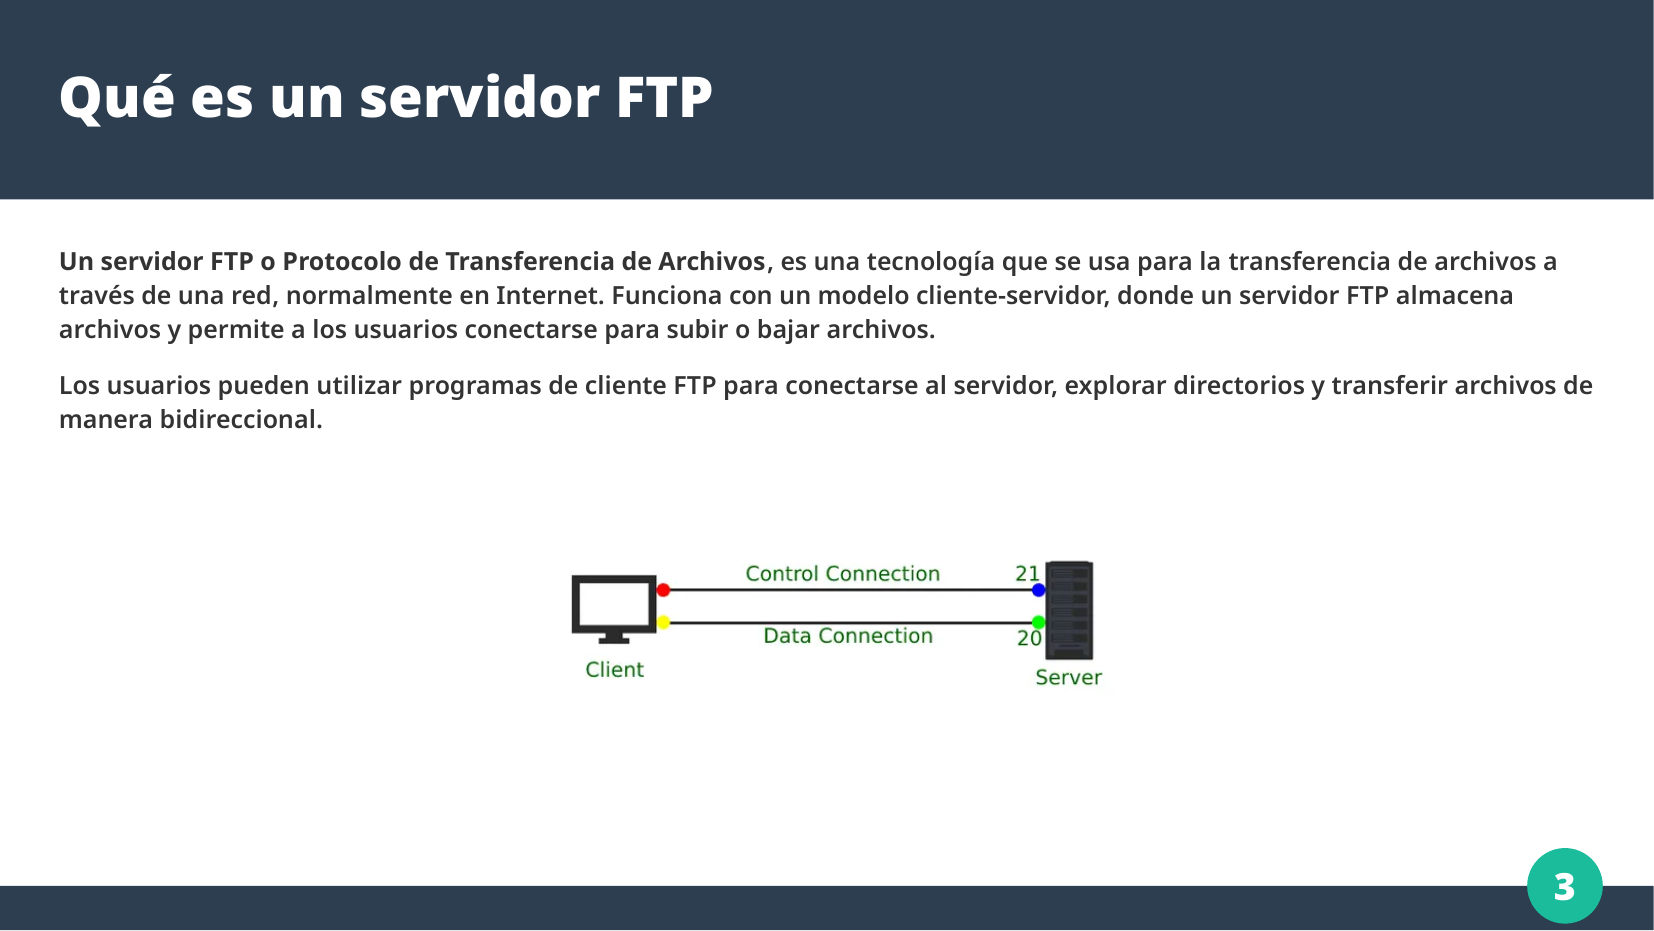

# Qué es un servidor FTP
Un servidor FTP o Protocolo de Transferencia de Archivos, es una tecnología que se usa para la transferencia de archivos a través de una red, normalmente en Internet. Funciona con un modelo cliente-servidor, donde un servidor FTP almacena archivos y permite a los usuarios conectarse para subir o bajar archivos.
Los usuarios pueden utilizar programas de cliente FTP para conectarse al servidor, explorar directorios y transferir archivos de manera bidireccional.